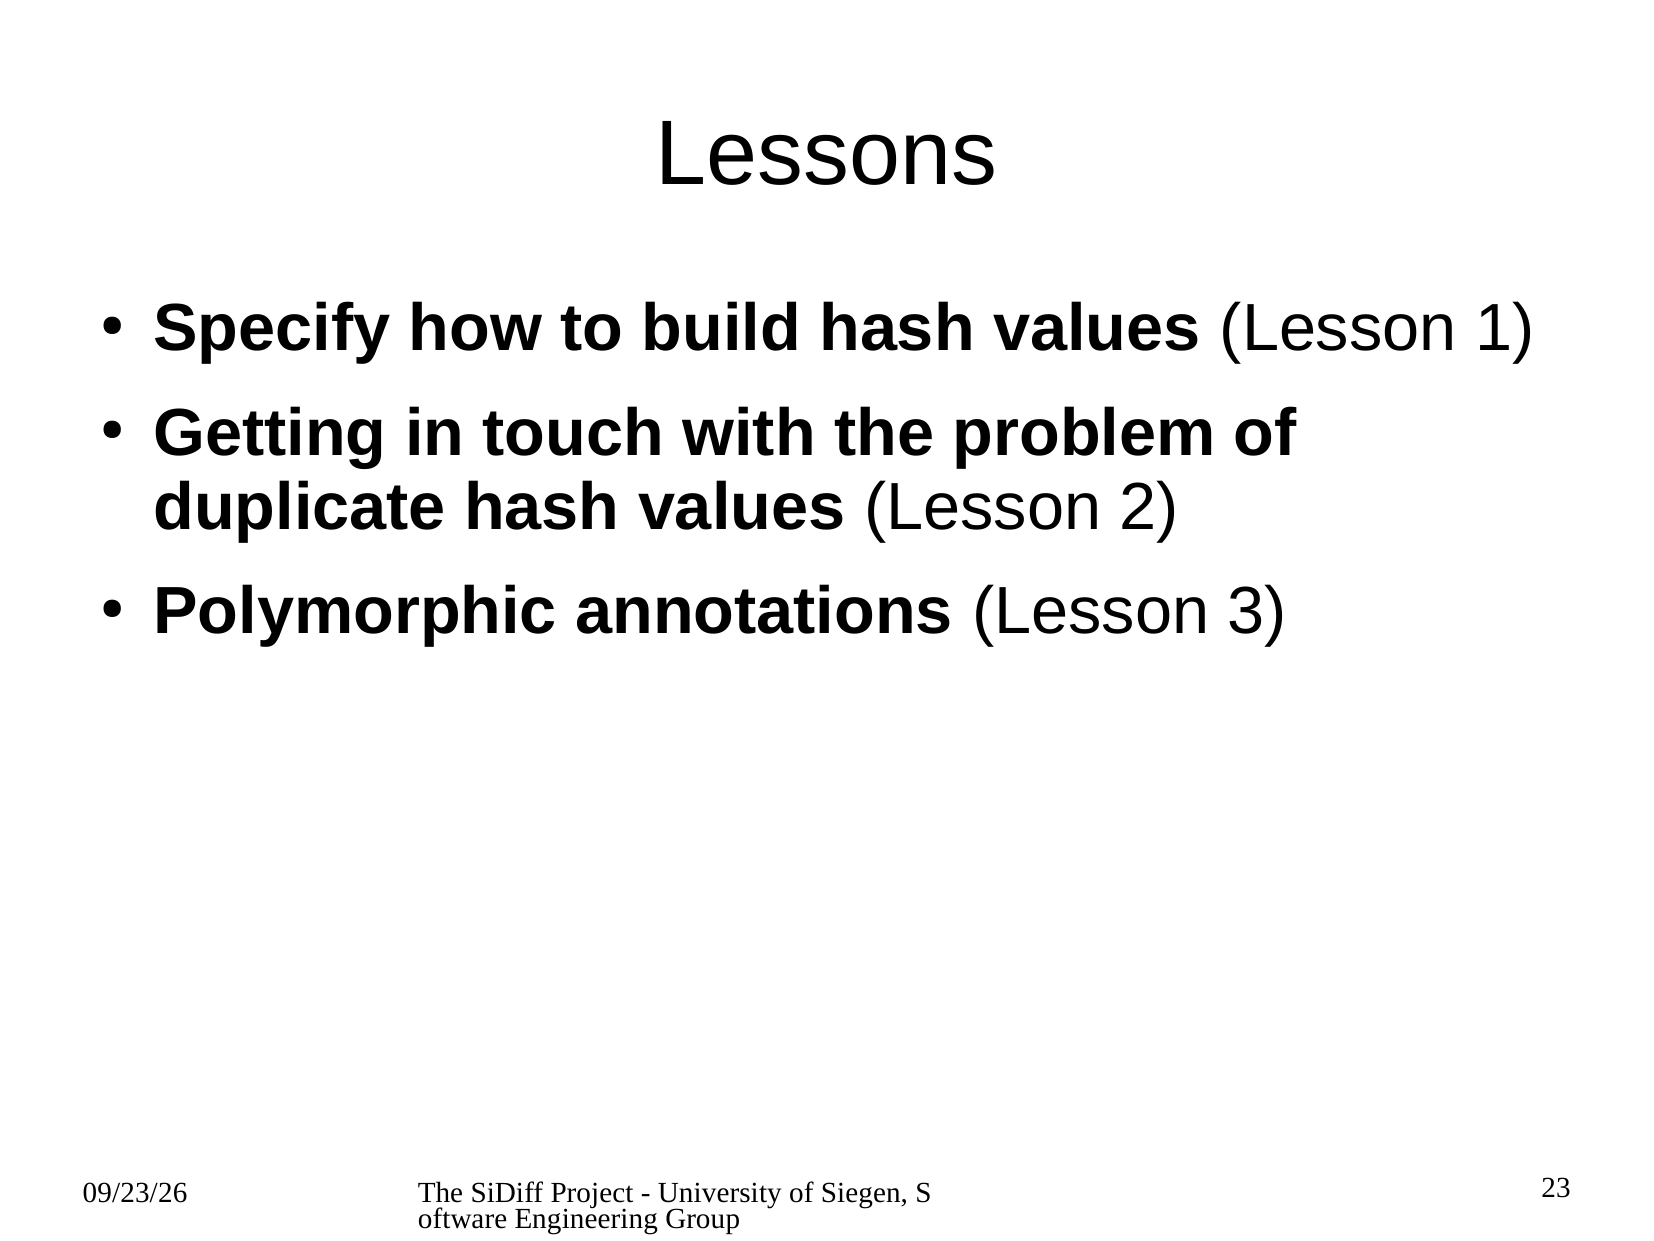

# Lessons
Specify how to build hash values (Lesson 1)
Getting in touch with the problem of duplicate hash values (Lesson 2)
Polymorphic annotations (Lesson 3)
23
The SiDiff Project - University of Siegen, Software Engineering Group